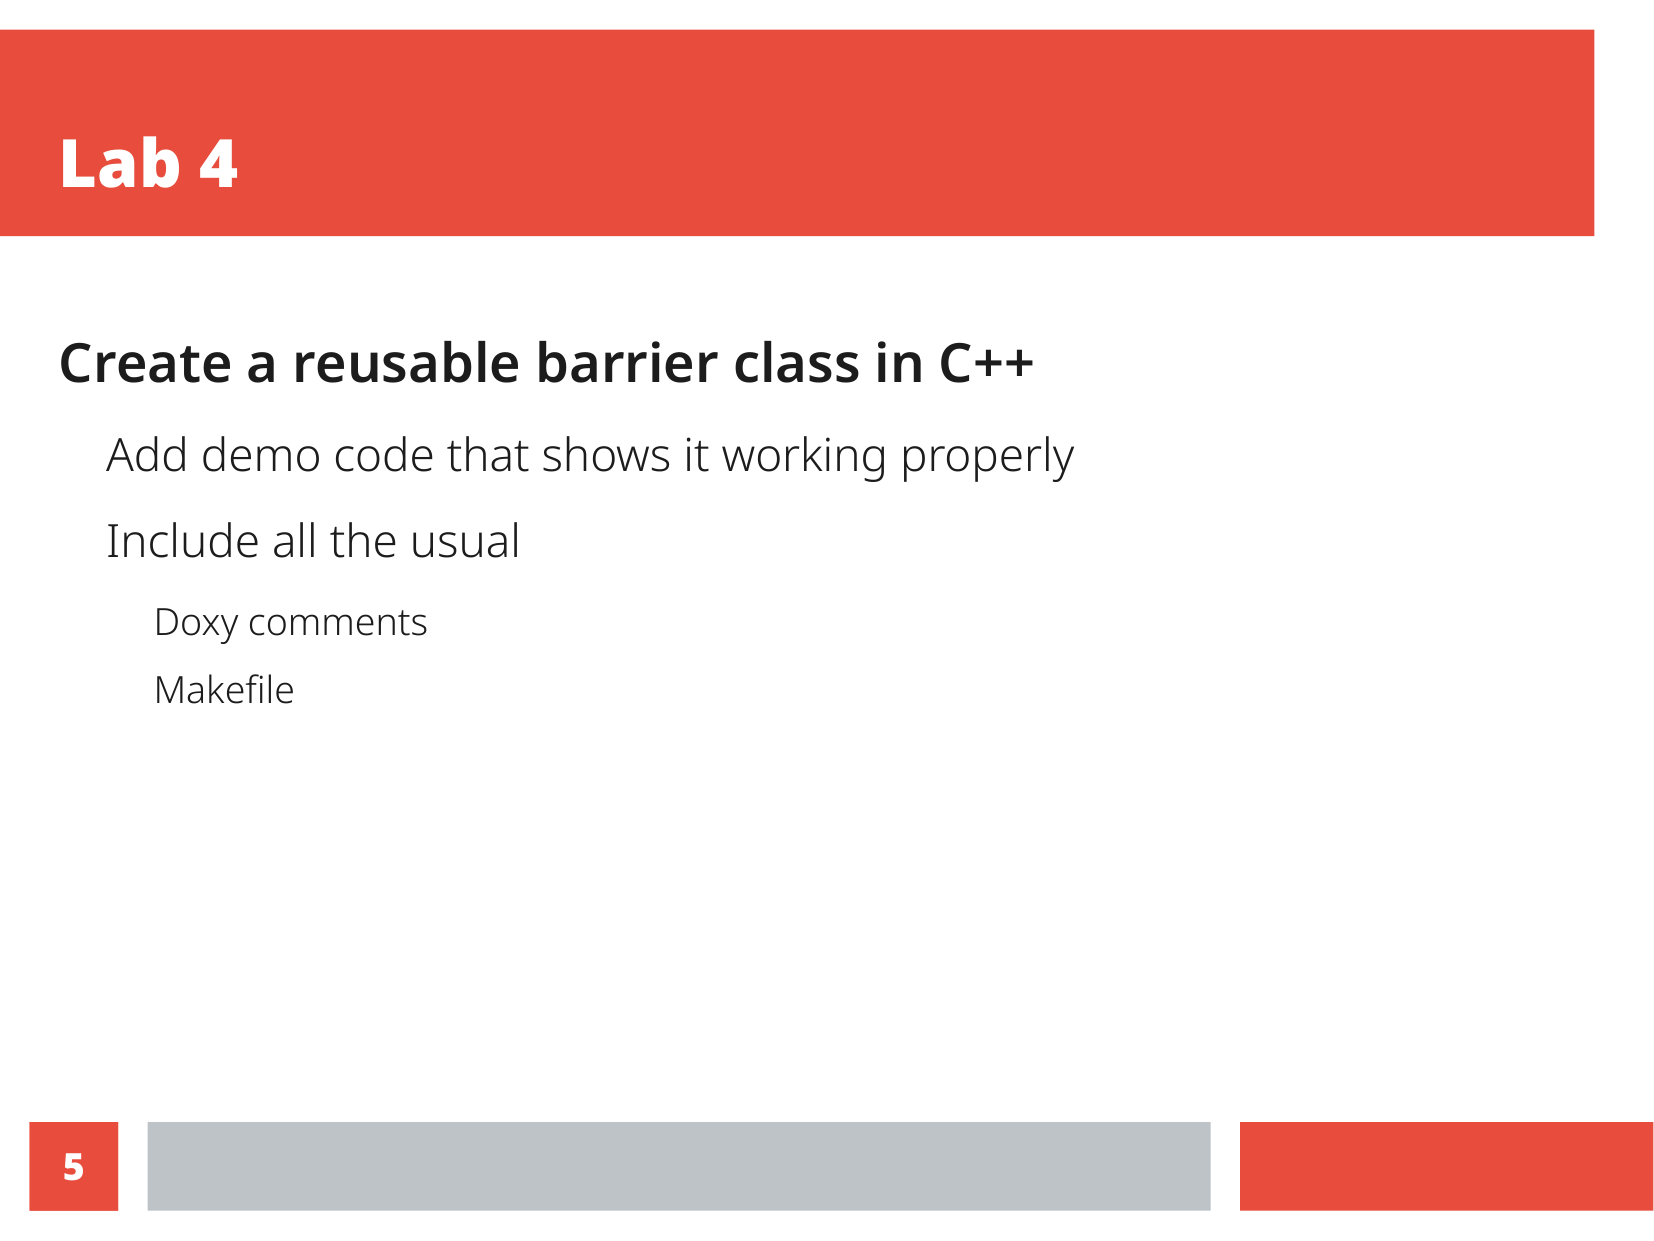

# Lab 4
Create a reusable barrier class in C++
Add demo code that shows it working properly
Include all the usual
Doxy comments
Makefile
5